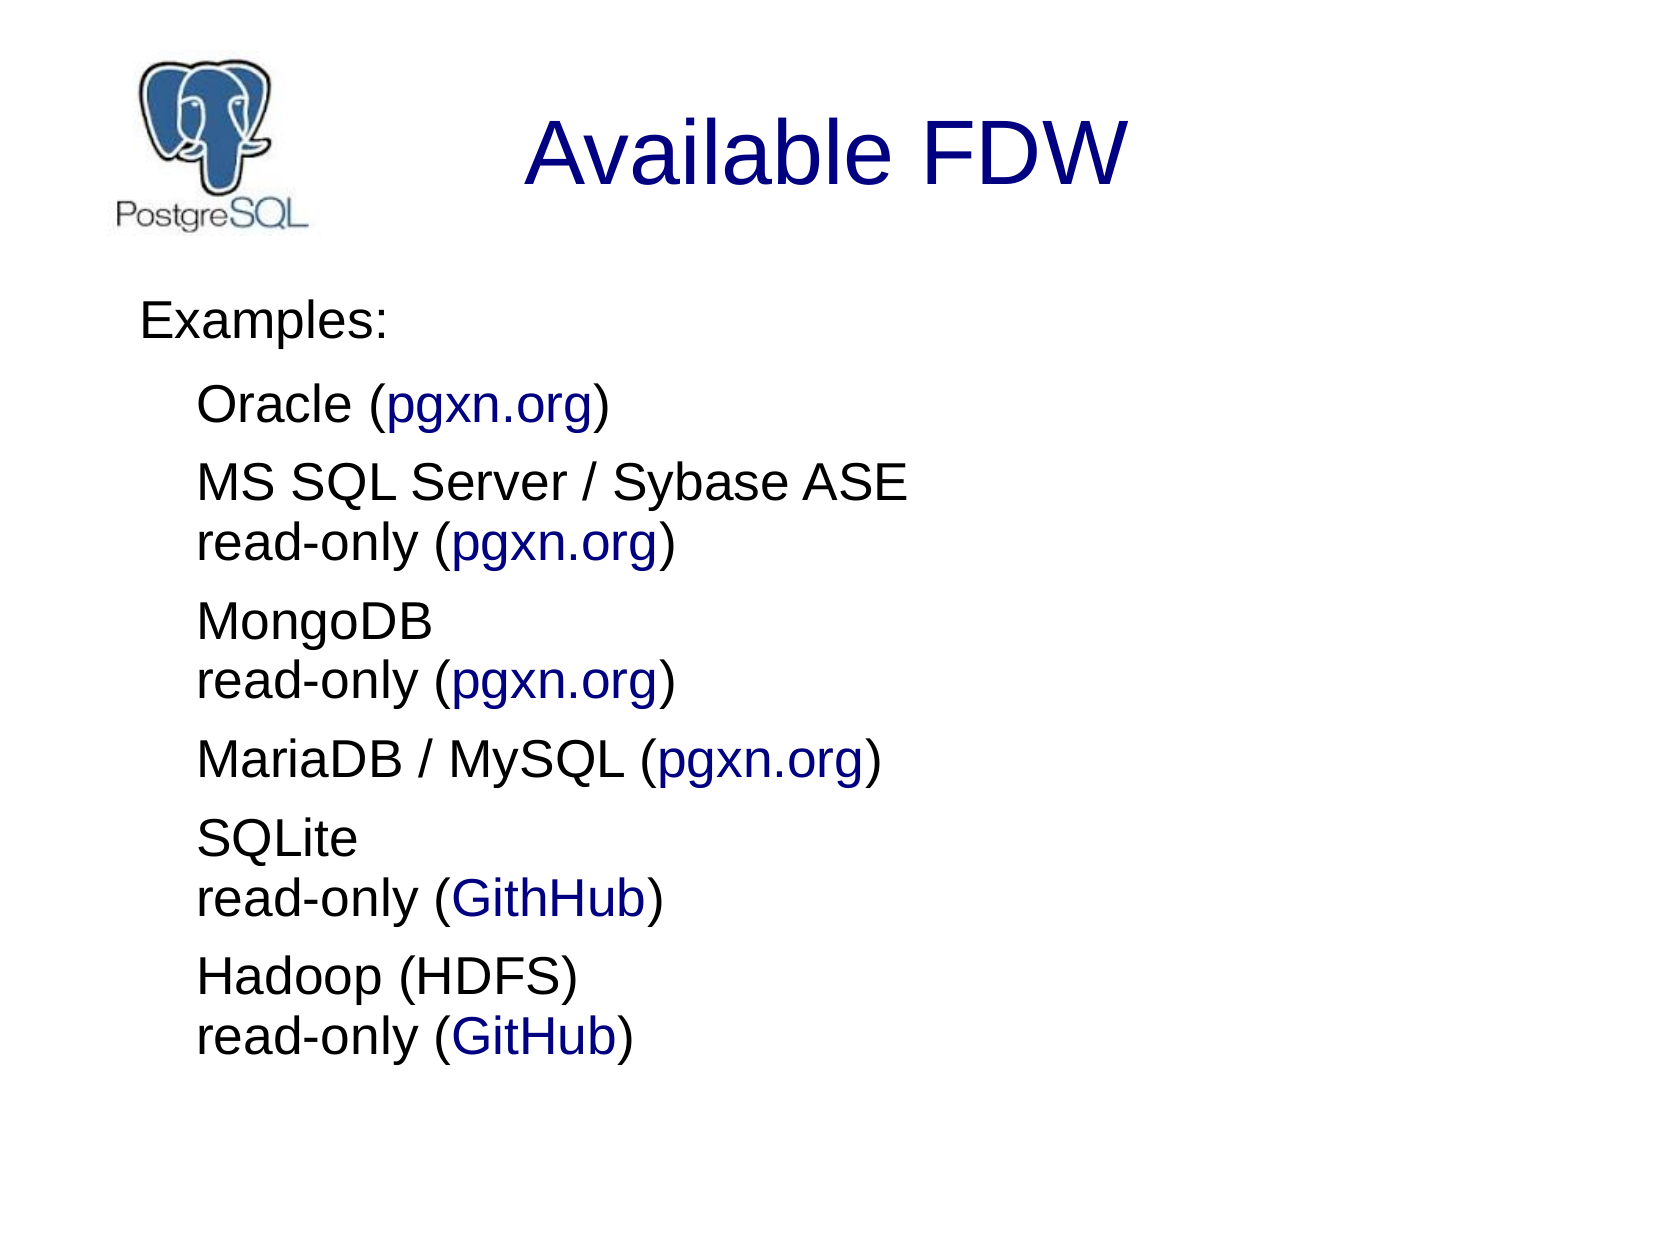

# Available FDW
Examples:
Oracle (pgxn.org)
MS SQL Server / Sybase ASE
read-only (pgxn.org)
MongoDB
read-only (pgxn.org)
MariaDB / MySQL (pgxn.org)
SQLite
read-only (GithHub)
Hadoop (HDFS)
read-only (GitHub)